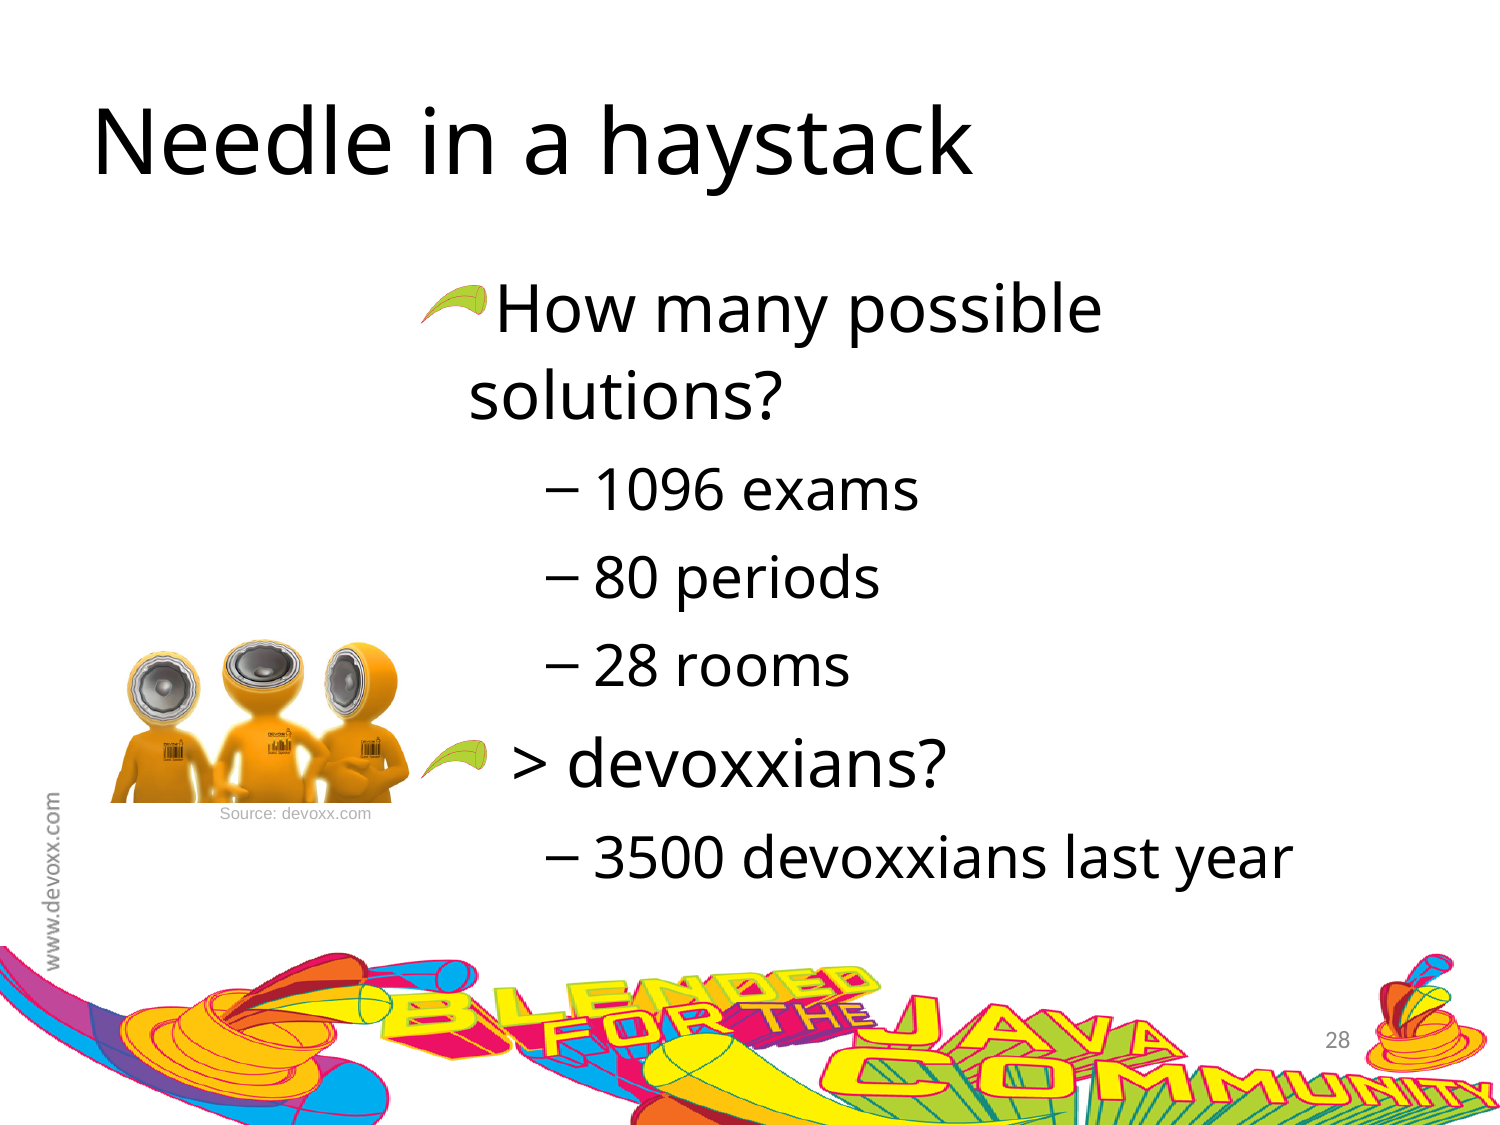

# Needle in a haystack
How many possible solutions?
1096 exams
80 periods
28 rooms
 > devoxxians?
3500 devoxxians last year
Source: devoxx.com
28